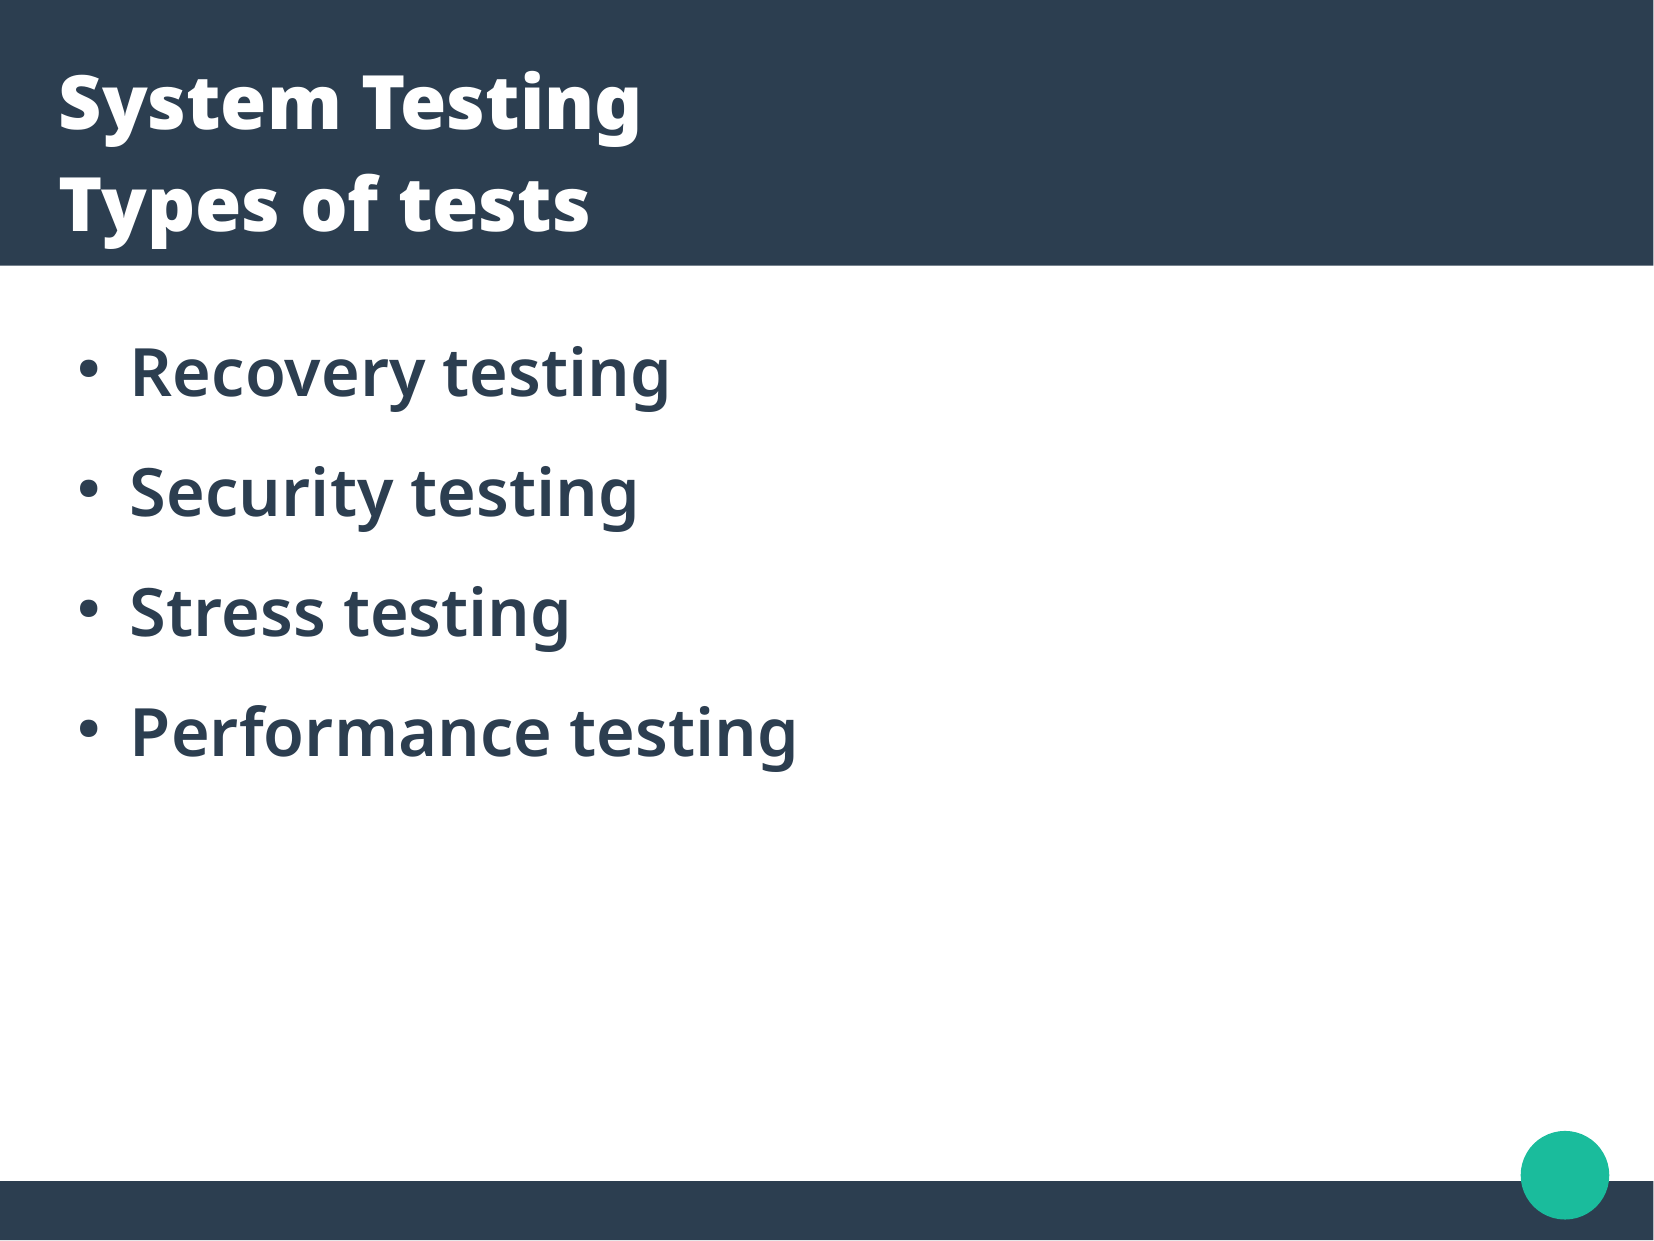

# System Testing Types of tests
Recovery testing
Security testing
Stress testing
Performance testing